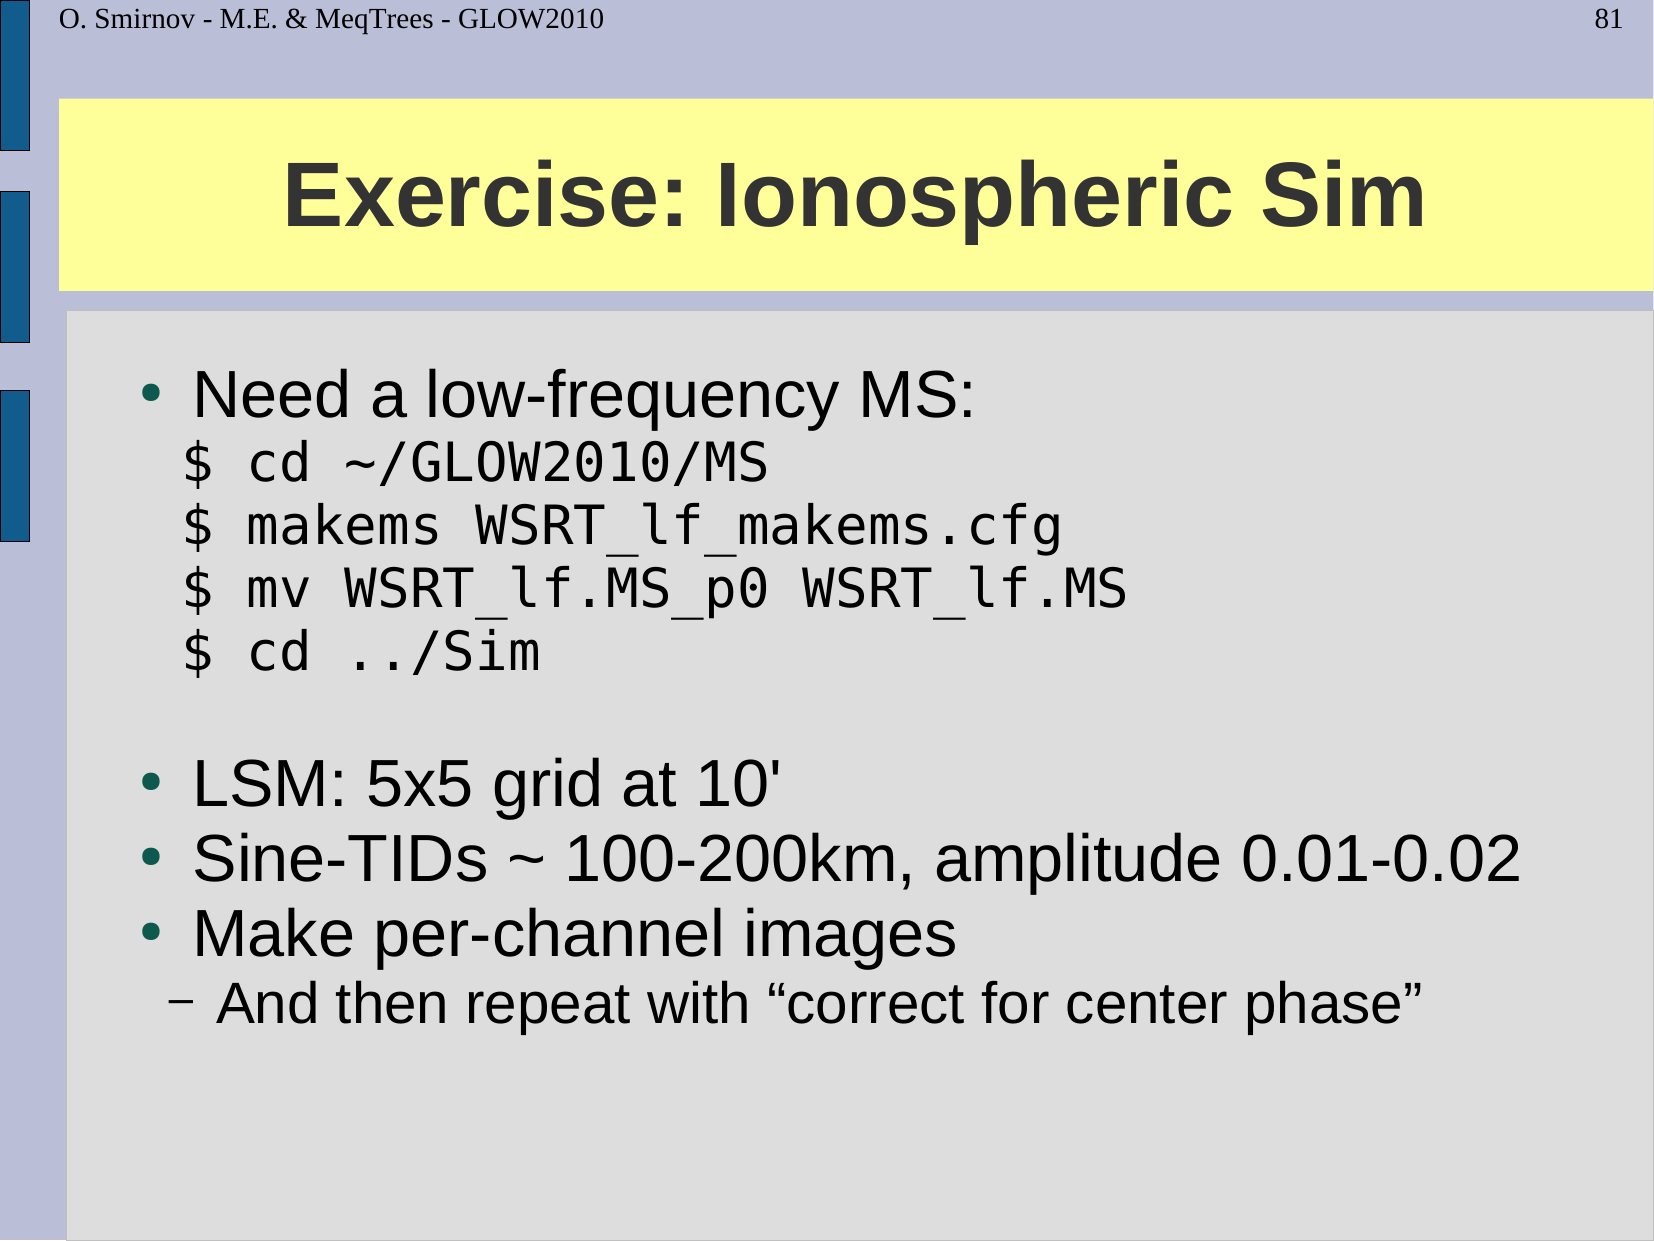

O. Smirnov - M.E. & MeqTrees - GLOW2010
81
# Exercise: Ionospheric Sim
Need a low-frequency MS:
$ cd ~/GLOW2010/MS
$ makems WSRT_lf_makems.cfg
$ mv WSRT_lf.MS_p0 WSRT_lf.MS
$ cd ../Sim
LSM: 5x5 grid at 10'
Sine-TIDs ~ 100-200km, amplitude 0.01-0.02
Make per-channel images
And then repeat with “correct for center phase”